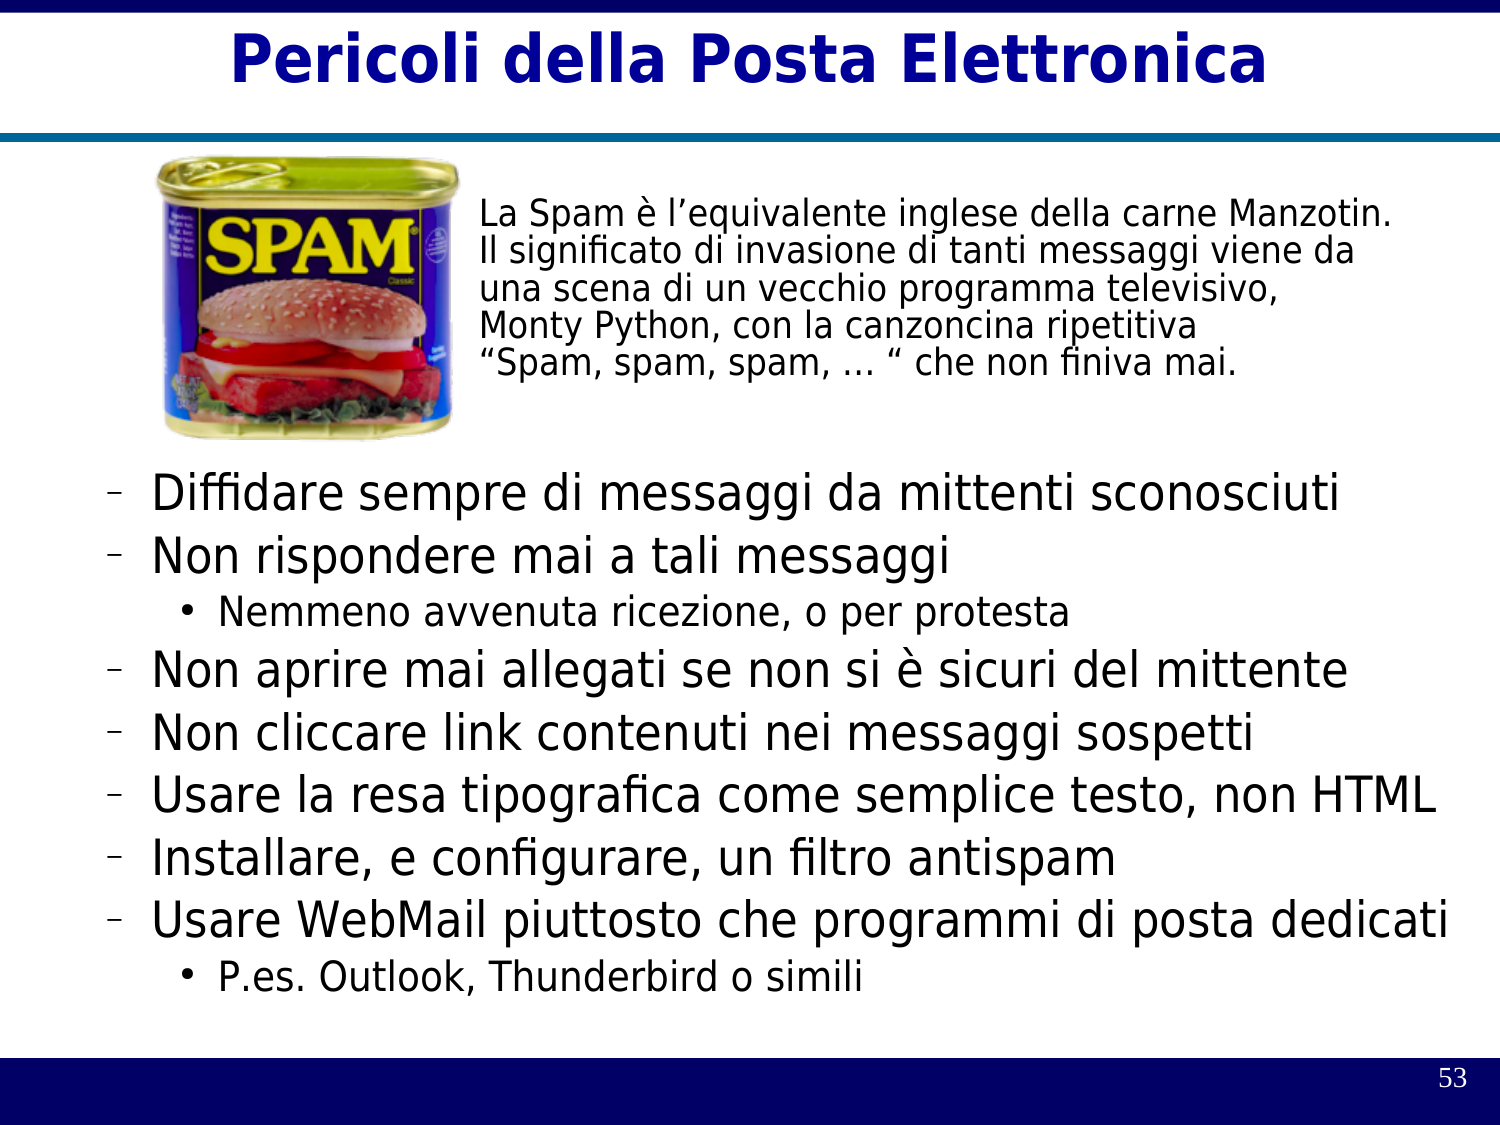

# Pericoli della Posta Elettronica
Diffidare sempre di messaggi da mittenti sconosciuti
Non rispondere mai a tali messaggi
Nemmeno avvenuta ricezione, o per protesta
Non aprire mai allegati se non si è sicuri del mittente
Non cliccare link contenuti nei messaggi sospetti
Usare la resa tipografica come semplice testo, non HTML
Installare, e configurare, un filtro antispam
Usare WebMail piuttosto che programmi di posta dedicati
P.es. Outlook, Thunderbird o simili
La Spam è l’equivalente inglese della carne Manzotin.
Il significato di invasione di tanti messaggi viene da
una scena di un vecchio programma televisivo,
Monty Python, con la canzoncina ripetitiva
“Spam, spam, spam, … “ che non finiva mai.